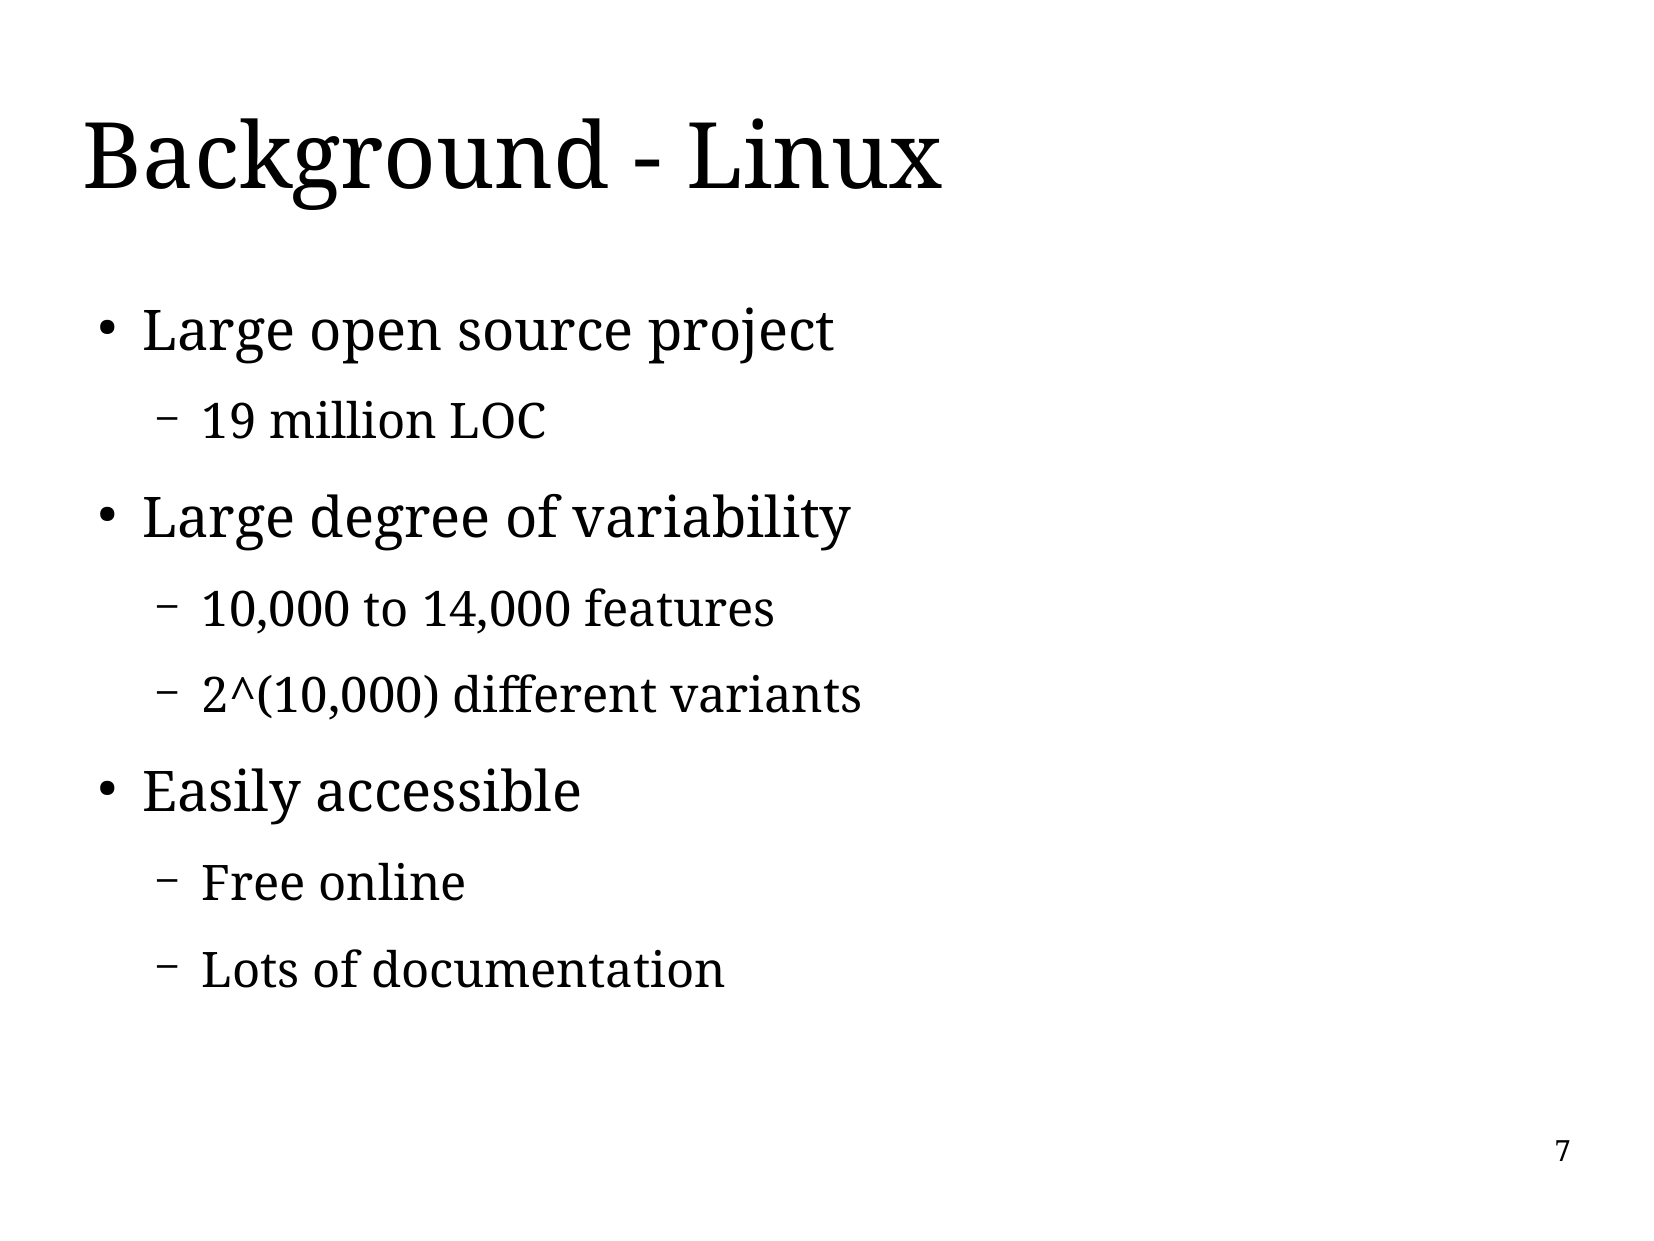

# Background - Linux
Large open source project
19 million LOC
Large degree of variability
10,000 to 14,000 features
2^(10,000) different variants
Easily accessible
Free online
Lots of documentation
7